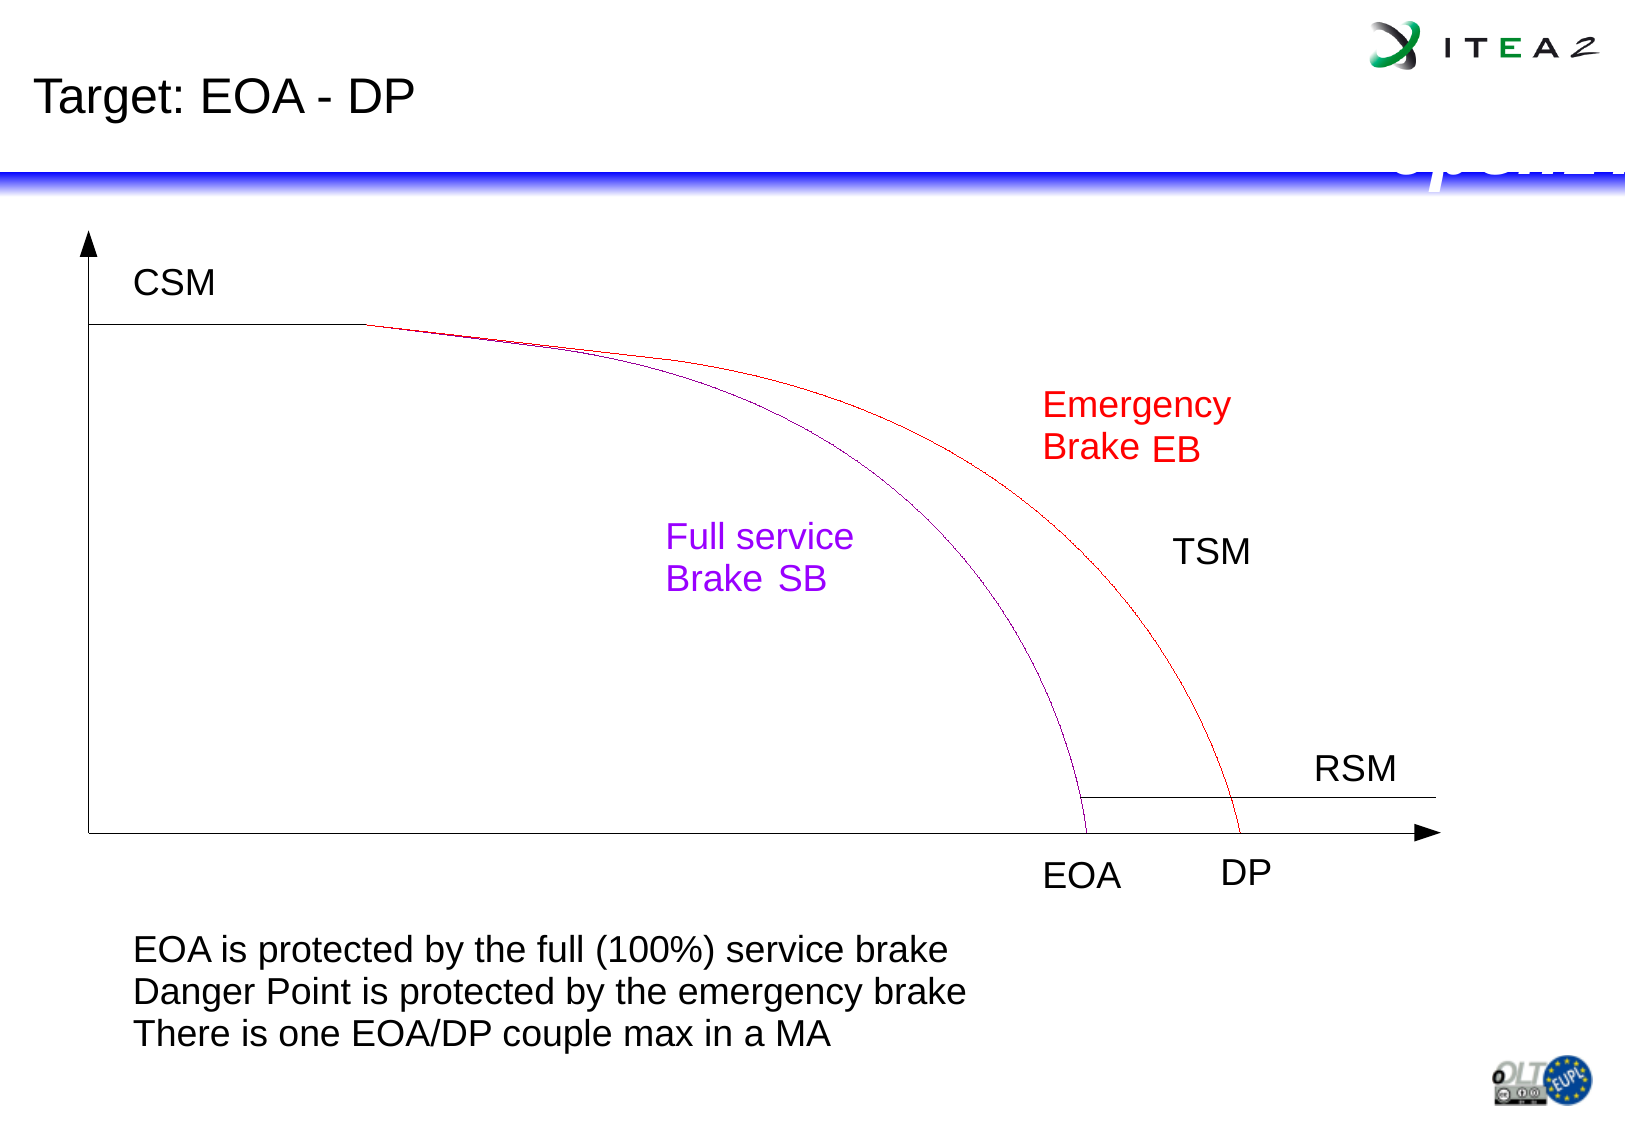

# Target: EOA - DP
CSM
SB
Emergency
Brake
EB
Full service
Brake
TSM
RSM
DP
EOA
EOA is protected by the full (100%) service brake
Danger Point is protected by the emergency brake
There is one EOA/DP couple max in a MA